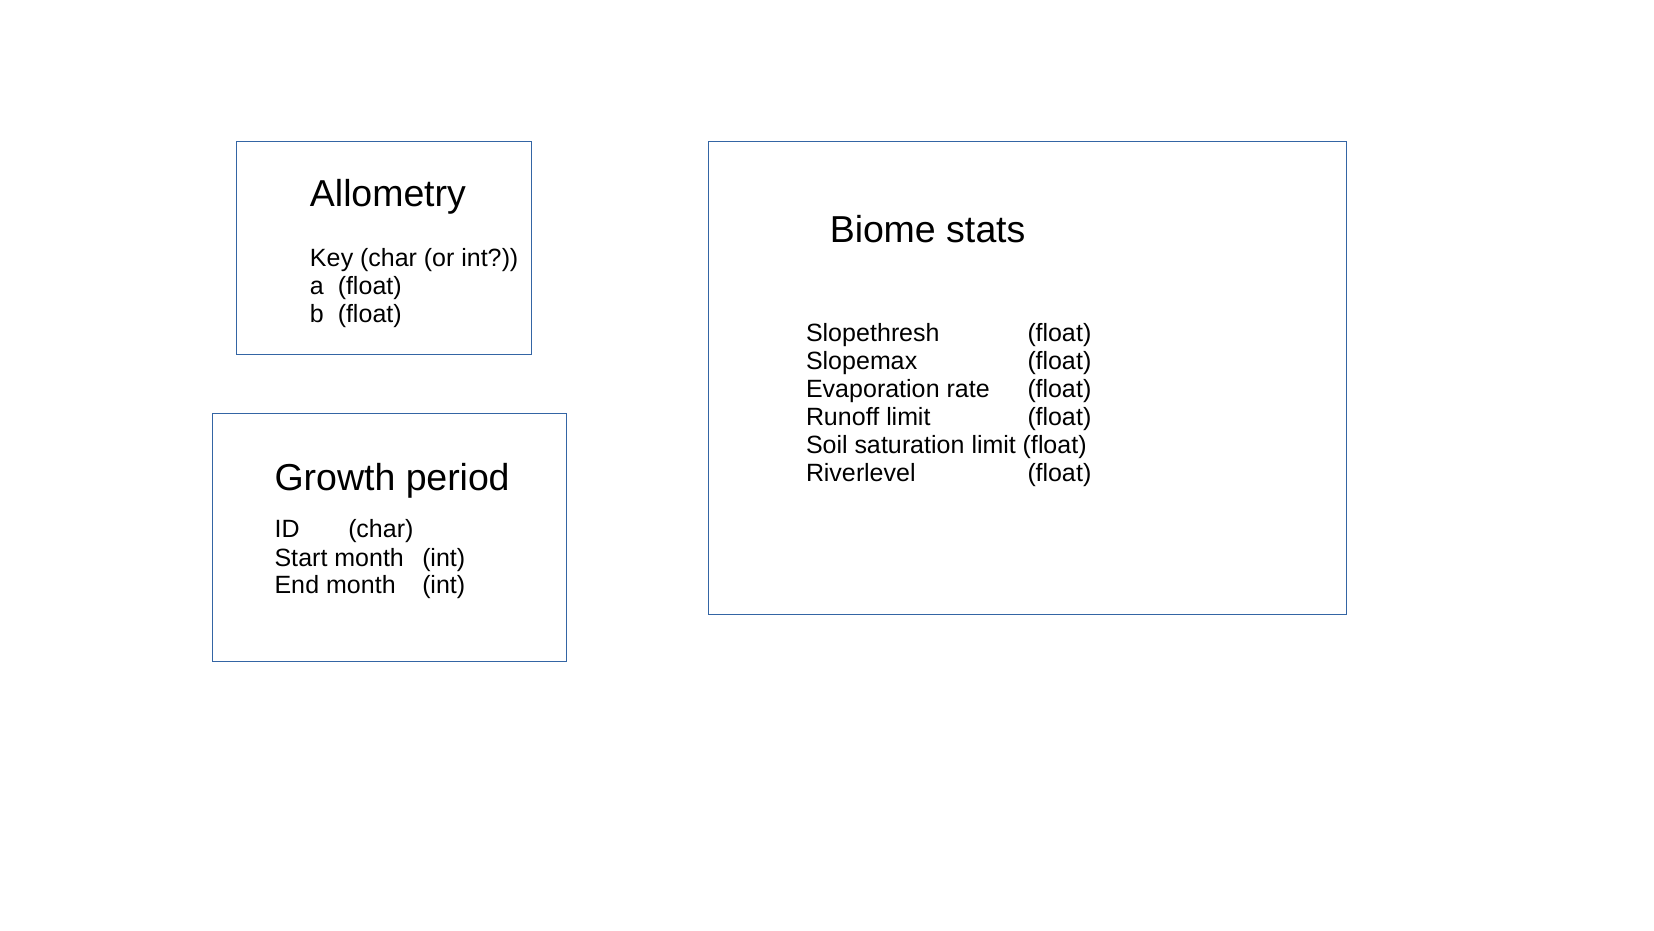

Allometry
Biome stats
Key (char (or int?))
a (float)
b (float)
Slopethresh 		(float)
Slopemax 		(float)
Evaporation rate 	(float)
Runoff limit 		(float)
Soil saturation limit (float)
Riverlevel 		(float)
Growth period
ID	(char)
Start month	(int)
End month	(int)